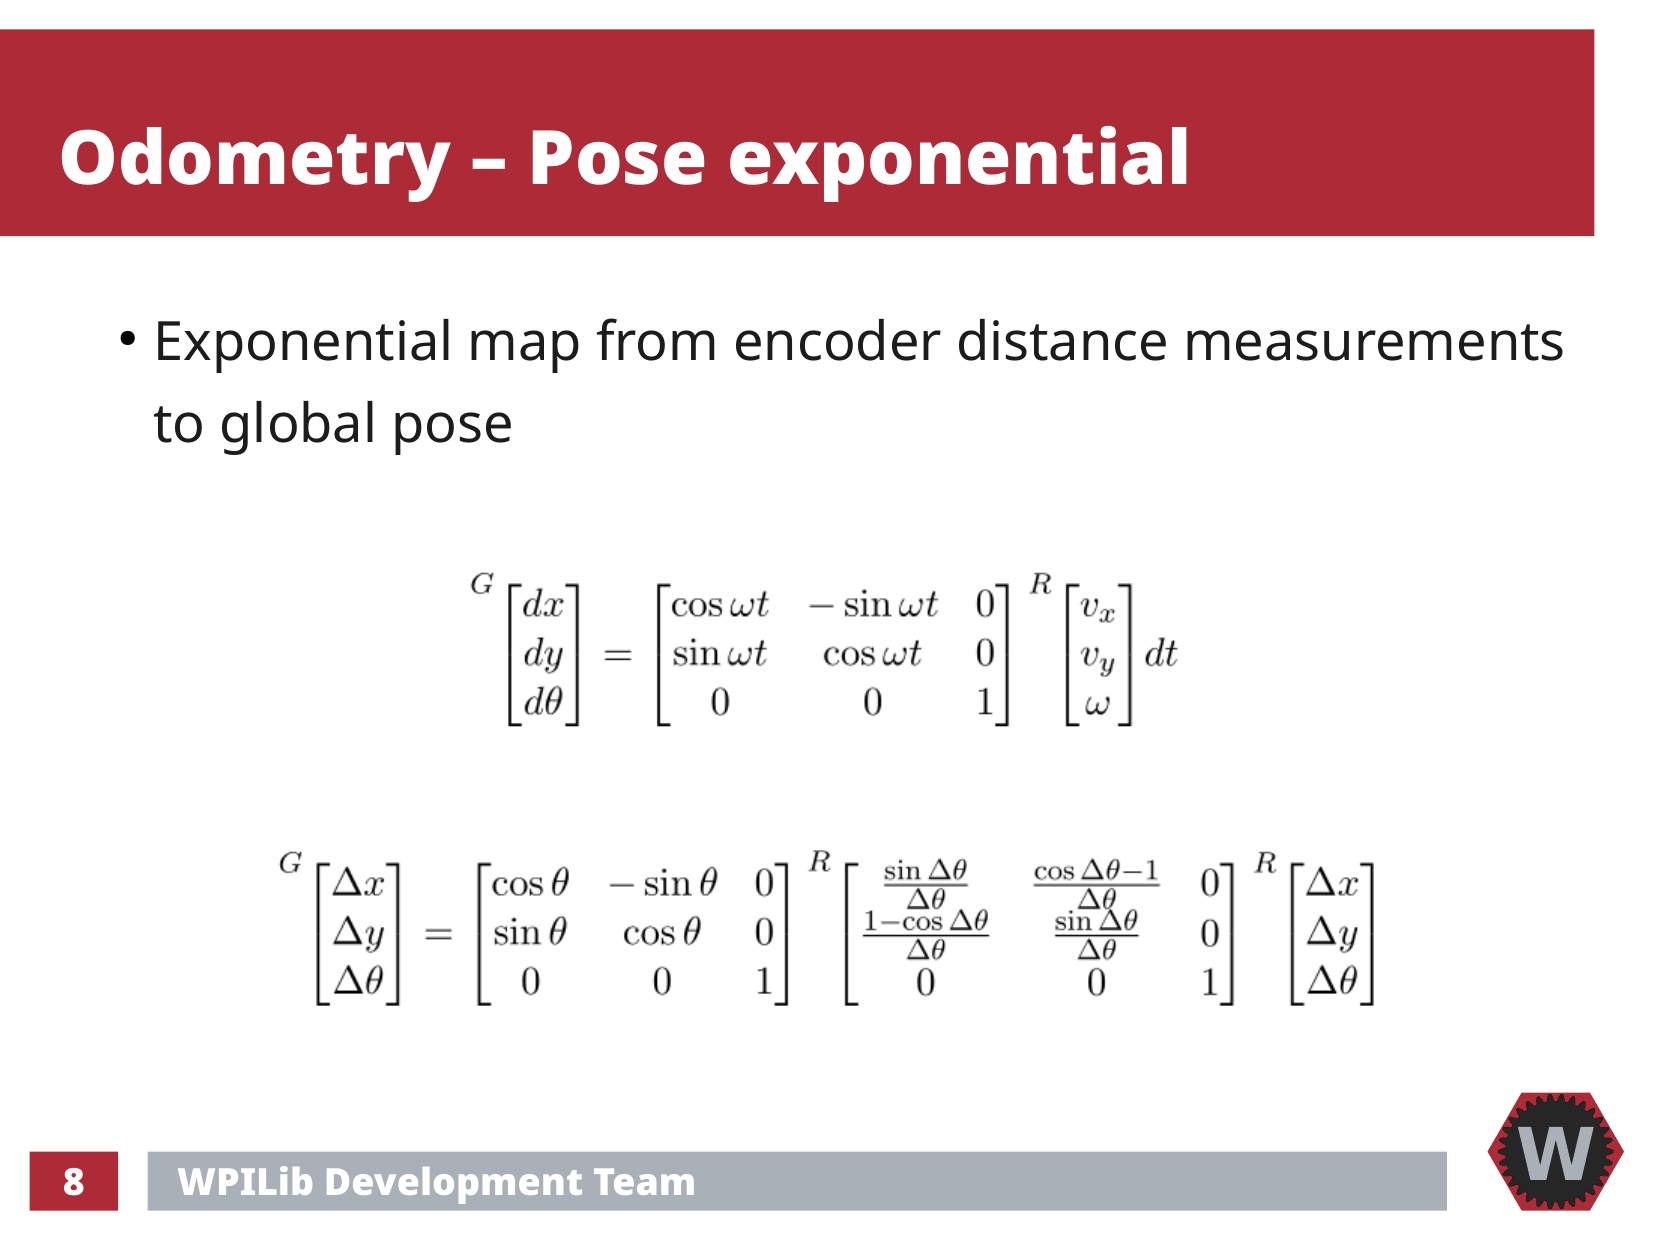

# Odometry – Pose exponential
Exponential map from encoder distance measurements to global pose